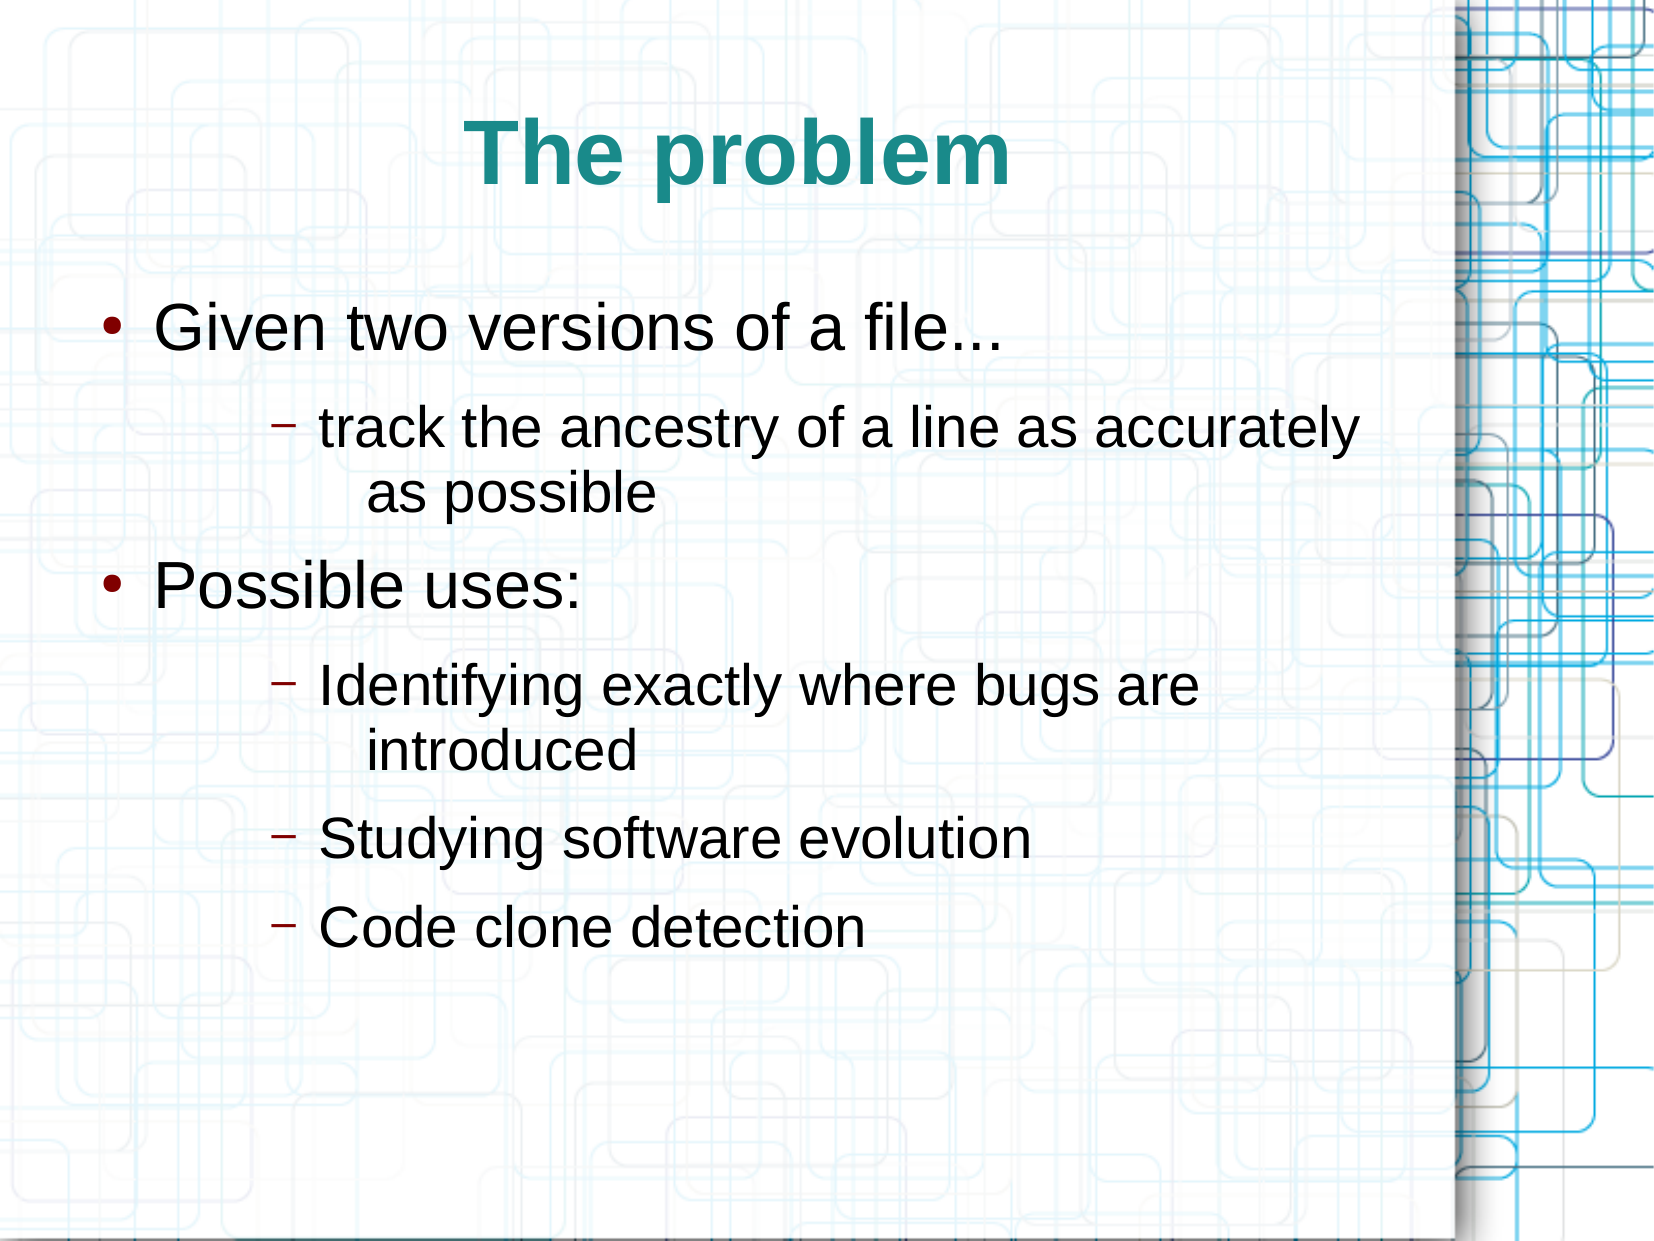

# The problem
Given two versions of a file...
track the ancestry of a line as accurately as possible
Possible uses:
Identifying exactly where bugs are introduced
Studying software evolution
Code clone detection